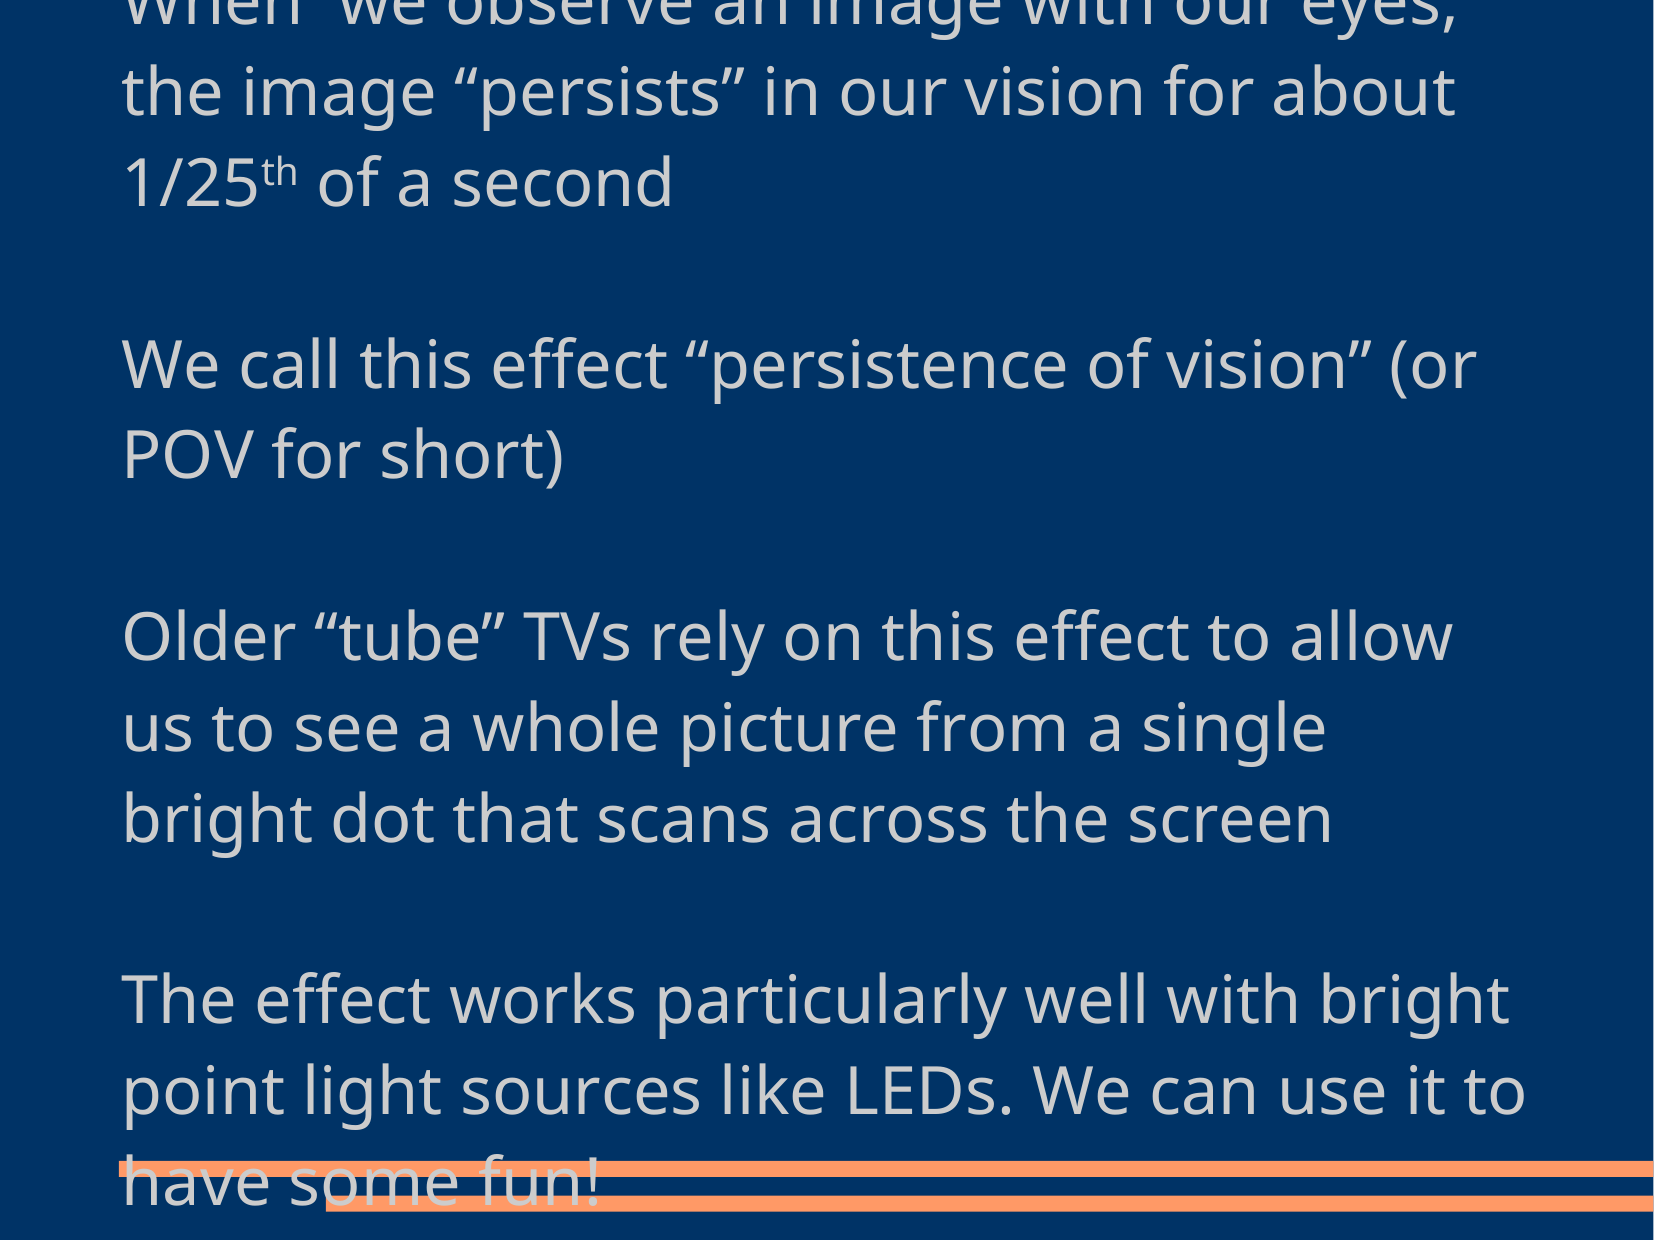

# When we observe an image with our eyes, the image “persists” in our vision for about 1/25th of a second
We call this effect “persistence of vision” (or POV for short)
Older “tube” TVs rely on this effect to allow us to see a whole picture from a single bright dot that scans across the screen
The effect works particularly well with bright point light sources like LEDs. We can use it to have some fun!